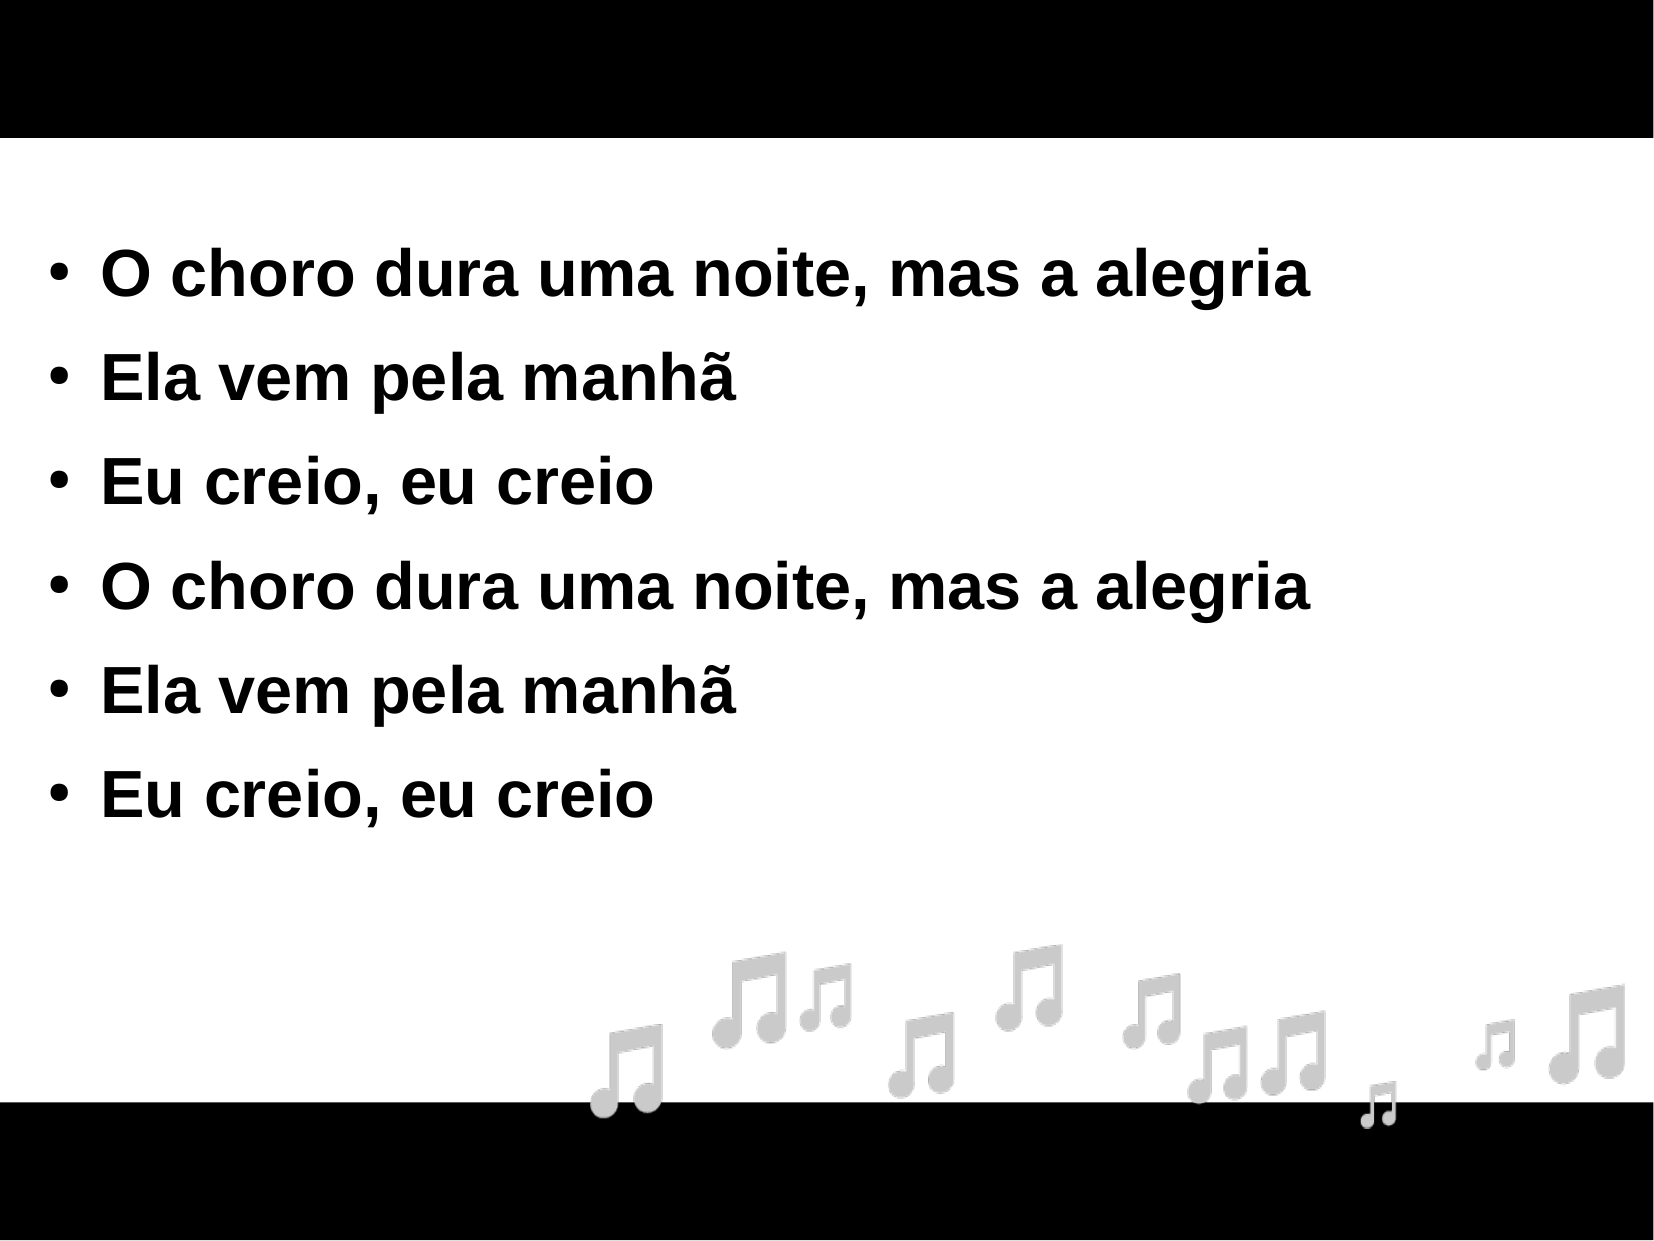

# O choro dura uma noite, mas a alegria
Ela vem pela manhã
Eu creio, eu creio
O choro dura uma noite, mas a alegria
Ela vem pela manhã
Eu creio, eu creio